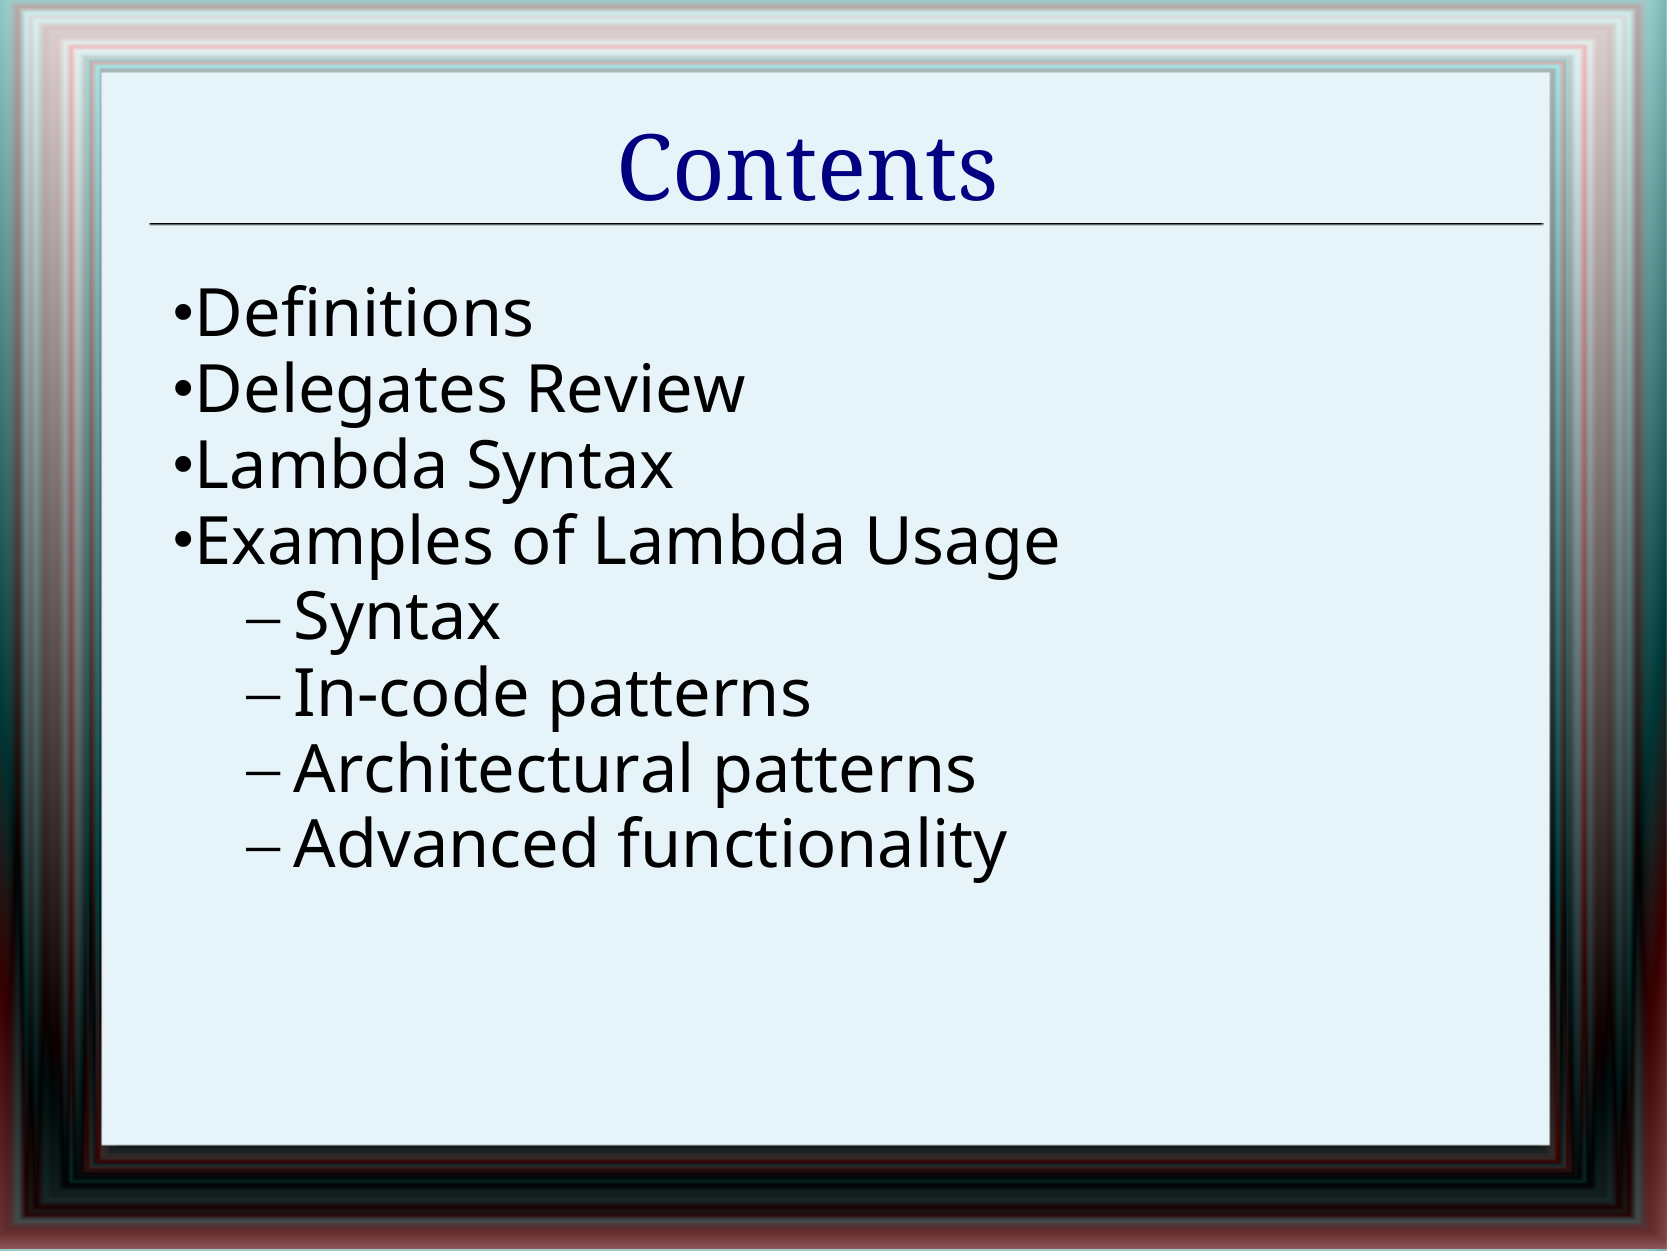

Contents
Definitions
Delegates Review
Lambda Syntax
Examples of Lambda Usage
Syntax
In-code patterns
Architectural patterns
Advanced functionality